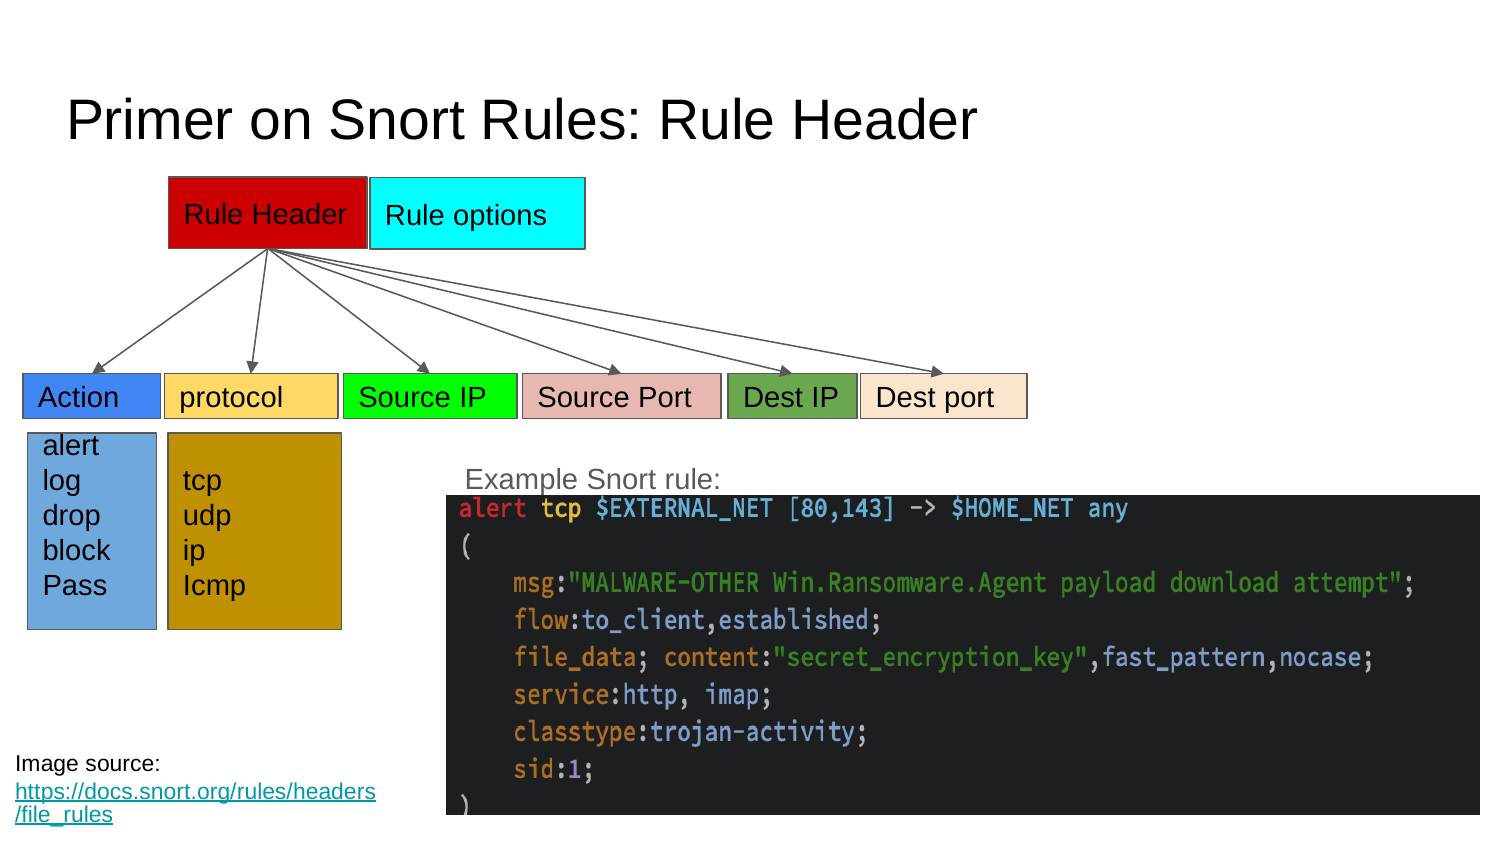

# Primer on Snort Rules: Rule Header
Rule Header
Rule options
Action
protocol
Source IP
Source Port
Dest IP
Dest port
alert
log
drop
block
Pass
tcp
udp
ip
Icmp
Example Snort rule:
Image source: https://docs.snort.org/rules/headers/file_rules